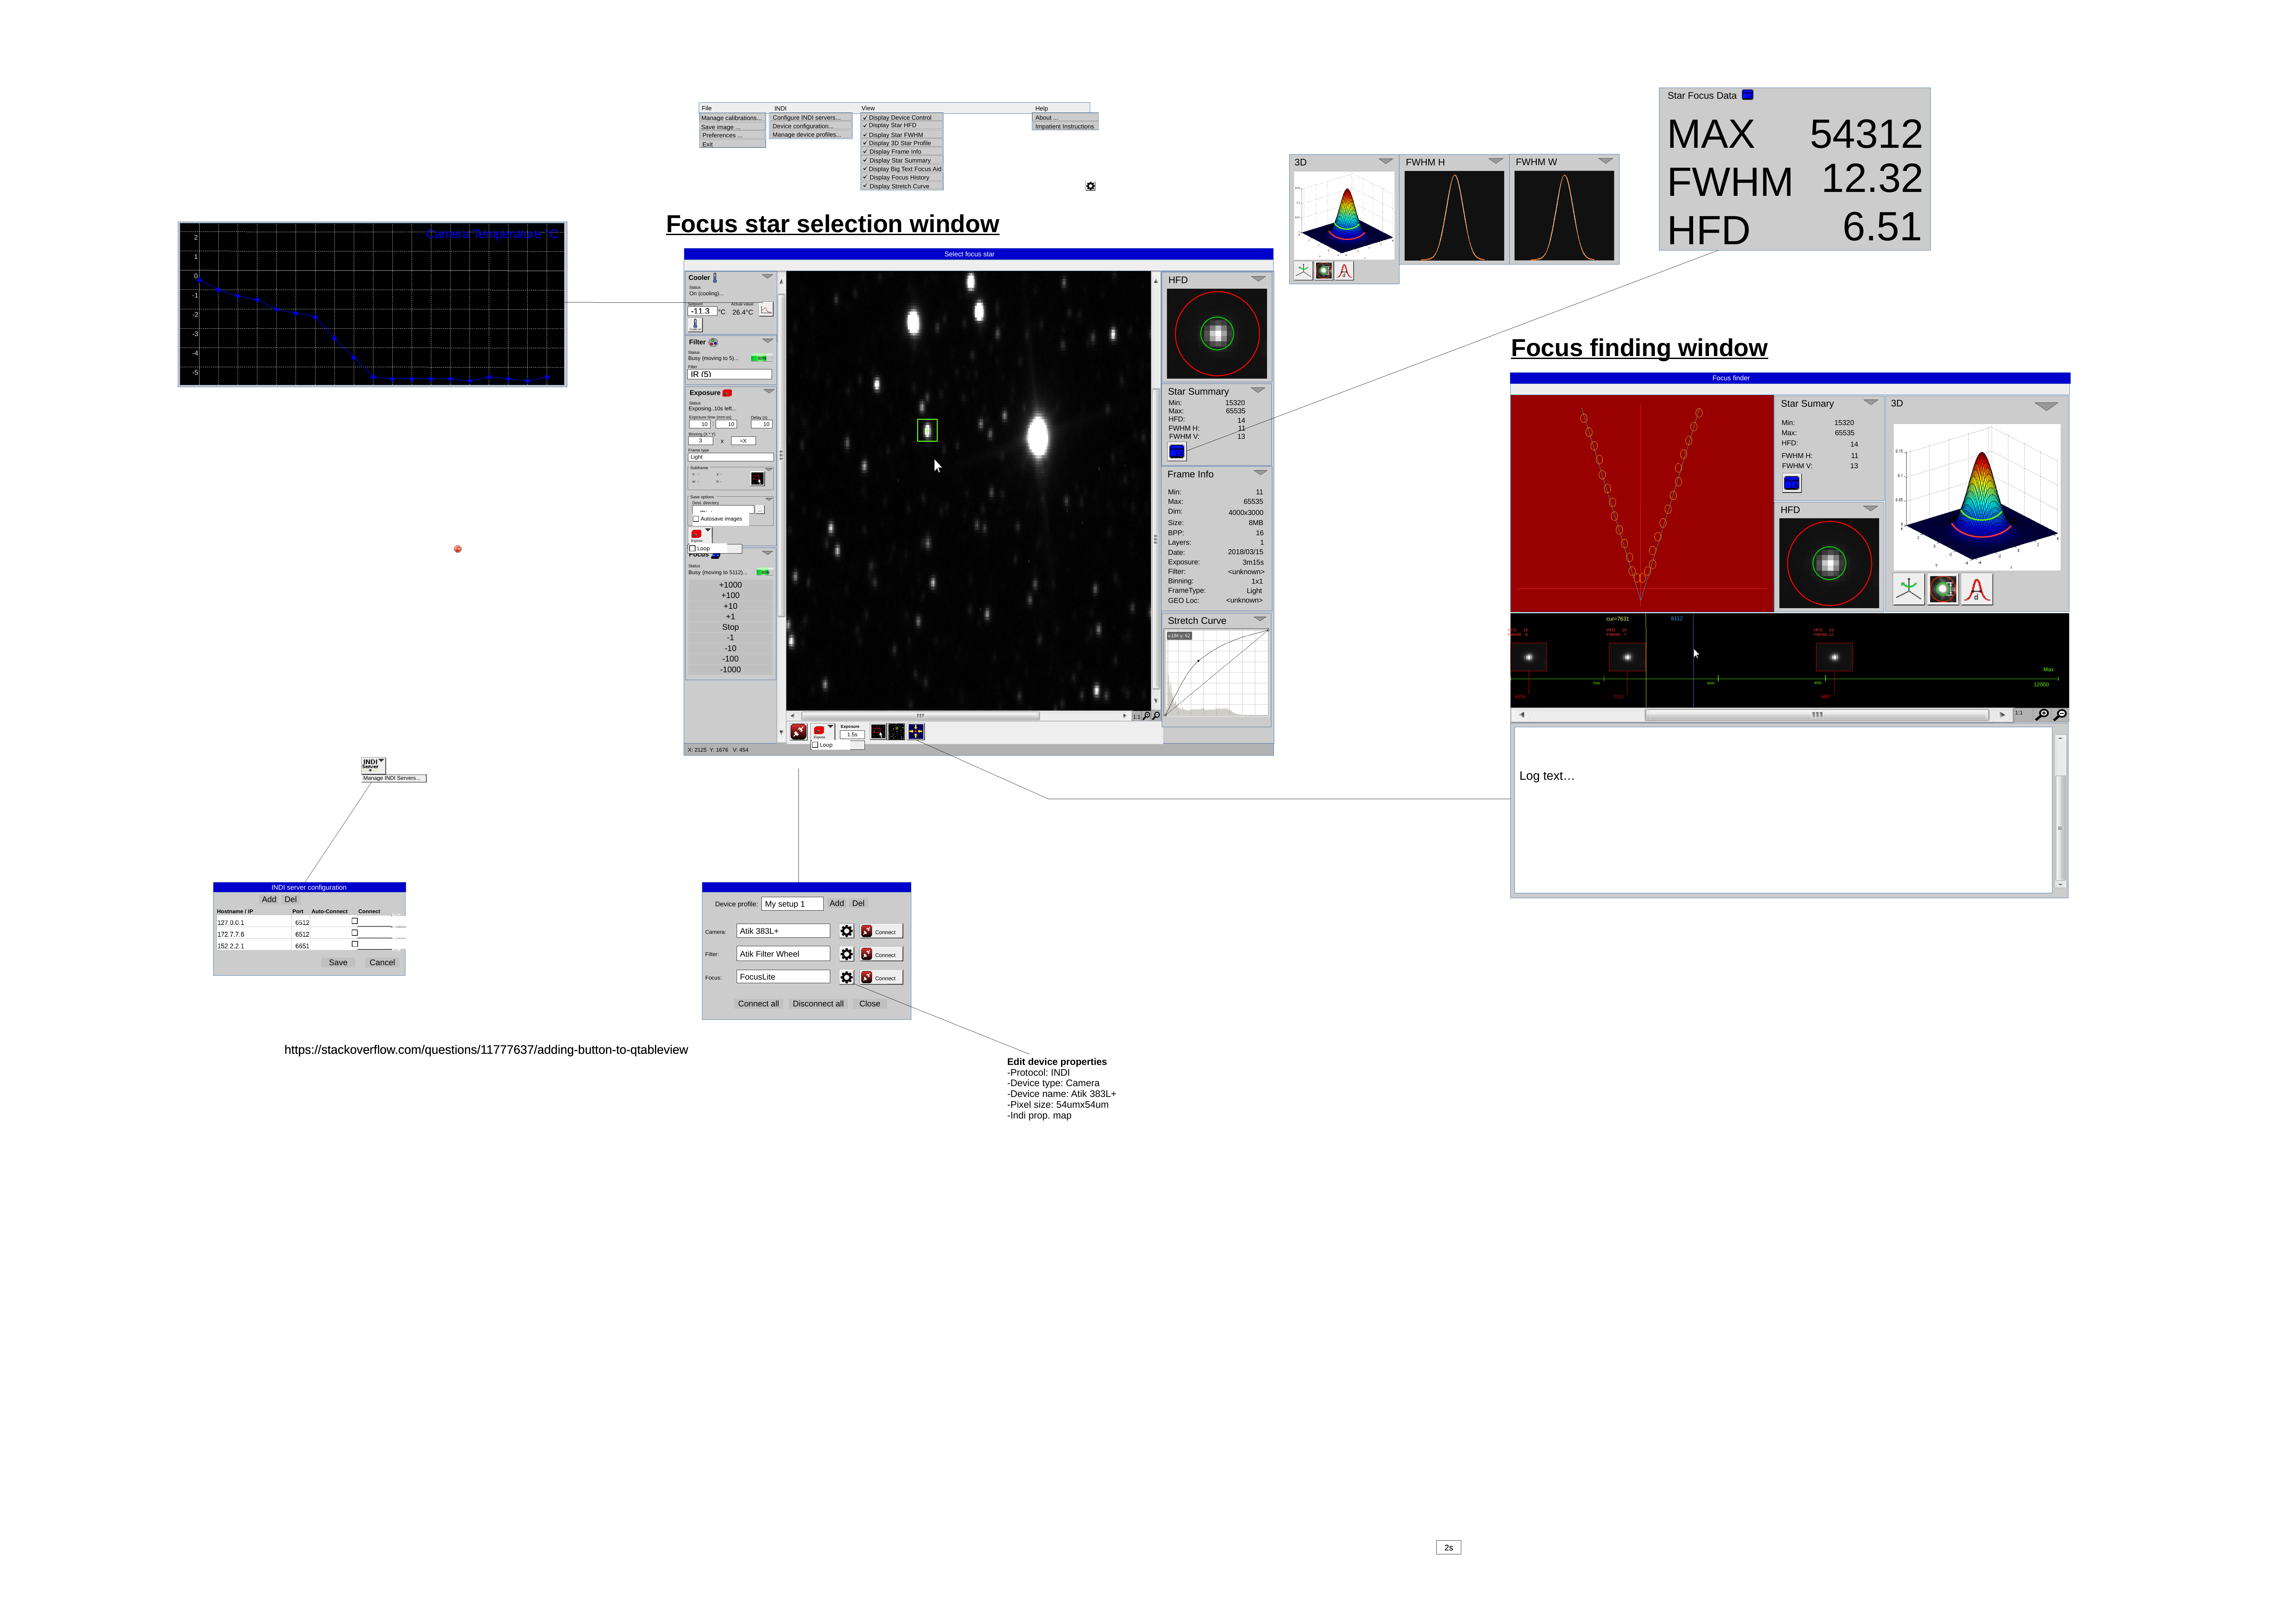

Star Focus Data
MAX
54312
12.32
FWHM
6.51
HFD
File
View
INDI
Help
Configure INDI servers...
 Display Device Control
About ...
Manage calibrations...
 Display Star HFD
Device configuration...
Impatient Instructions
Save image ...
Manage device profiles...
 Display Star FWHM
Preferences ...
 Display 3D Star Profile
Exit
 Display Frame Info
FWHM W
FWHM H
 Display Star Summary
3D
 Display Big Text Focus Aid
 Display Focus History
Display Stretch Curve
 Display Stretch Curve
Focus star selection window
Camera Temperature °C
2
1
0
-1
-2
-3
-4
-5
Select focus star
Select focus star
Cooler
Status
On (cooling)...
Setpoint
Actual value
°C
26.4°C
Cooler on
Cooler
Status
On (cooling)...
Setpoint
Actual value
°C
26.4°C
Filter
Status
Busy (moving to 5)...
80%
Filter
Filter
Status
Busy (moving to 5)...
80%
Filter
Exposure
Status
Exposing..10s left...
Exposure time (mm:ss)
Delay (s)
:
Binning (X * Y)
x
Frame type
Subframe
x: - y: -
w: - h: -
Save options
Dest. directory
...
Expose
Focus
Status
Status
Busy (moving to 5112)...
Busy (moving to 5112)...
80%
80%
HFD
Focus finding window
Focus finder
3D
Star Sumary
Min:
15320
Max:
65535
HFD:
14
FWHM H:
11
FWHM V:
13
HFD
cur=7631
8112
HFD: 19
FWHM: 8
6376
HFD: 14
FWHM: 7
7211
HFD: 25
FWHM: 12
9087
Max
9000
8000
7000
12000
1:1
Log text…
Star Summary
Min:
15320
Max:
65535
HFD:
14
FWHM H:
11
FWHM V:
13
Frame Info
Min:
11
Max:
65535
Dim:
4000x3000
Size:
8MB
BPP:
16
Layers:
1
2018/03/15
Date:
Exposure:
3m15s
Filter:
<unknown>
Binning:
1x1
FrameType:
Light
<unknown>
GEO Loc:
Stretch Curve
1:1
1:1
Loop
Single
shot
Exposure
Expose
Cal:
X: 2125 Y: 1676 V: 454
X: 2125 Y: 1676 V: 454
Manage INDI Servers...
INDI server configuration
Camera:
Filter:
Focus:
Device profile:
Connect
Connect
Connect
Hostname / IP
Port
Auto-Connect
Connect
Connect
Connect
Connect
https://stackoverflow.com/questions/11777637/adding-button-to-qtableview
https://stackoverflow.com/questions/11777637/adding-button-to-qtableview
Edit device properties
-Protocol: INDI
-Device type: Camera
-Device name: Atik 383L+
-Pixel size: 54umx54um
-Indi prop. map